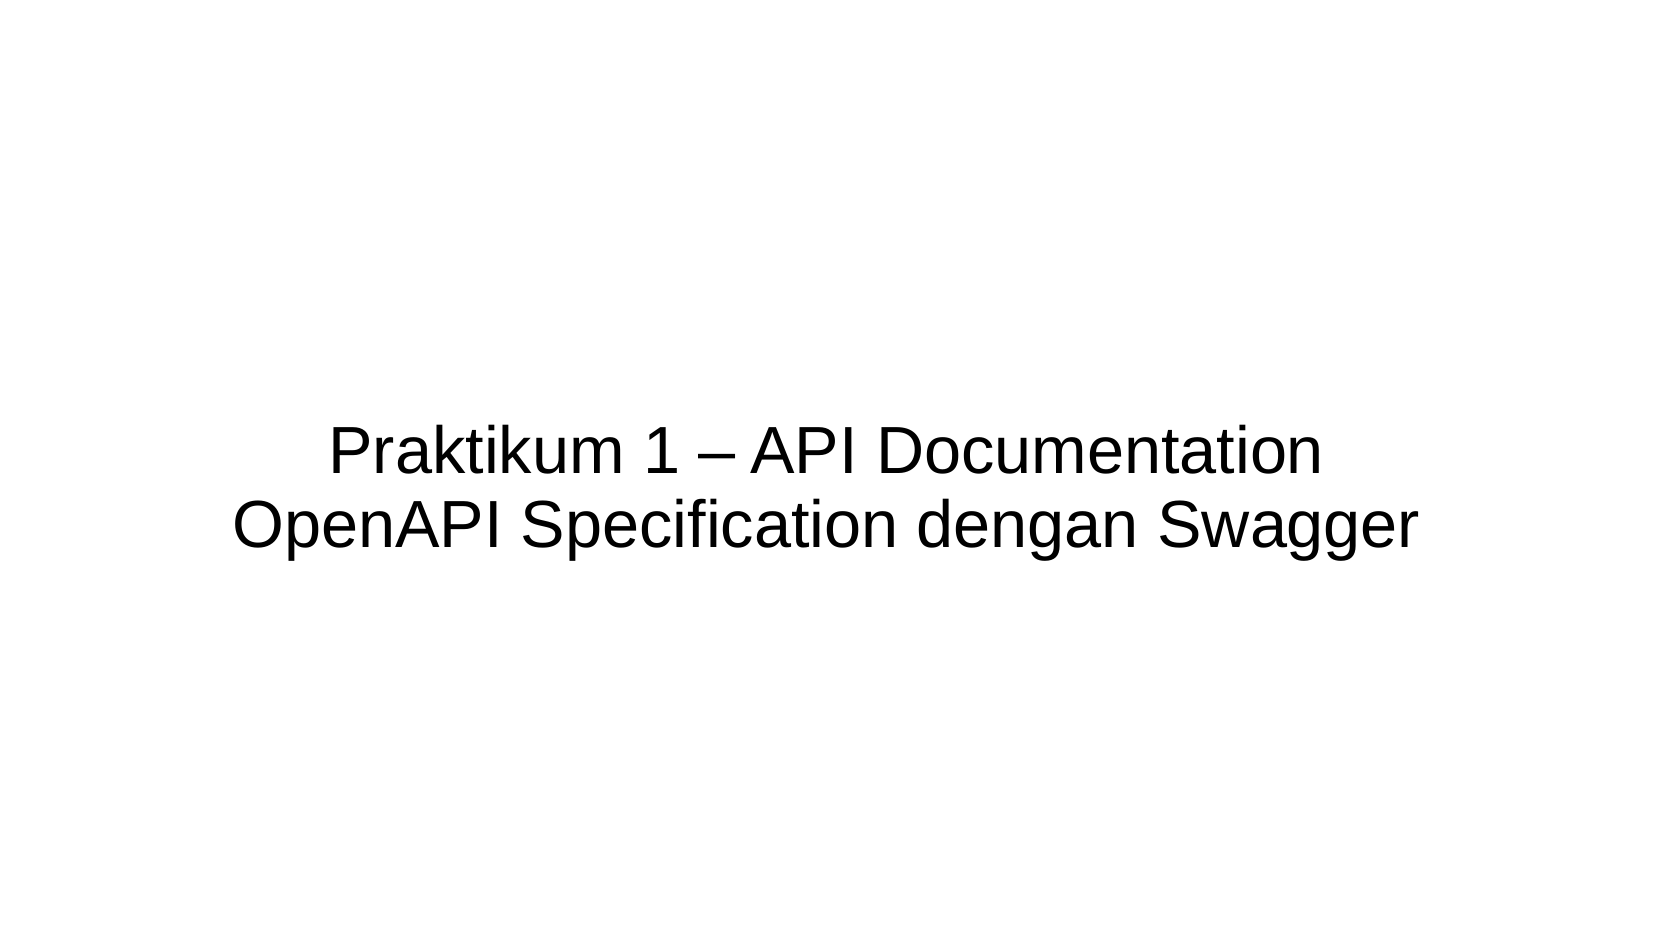

Praktikum 1 – API Documentation
OpenAPI Specification dengan Swagger